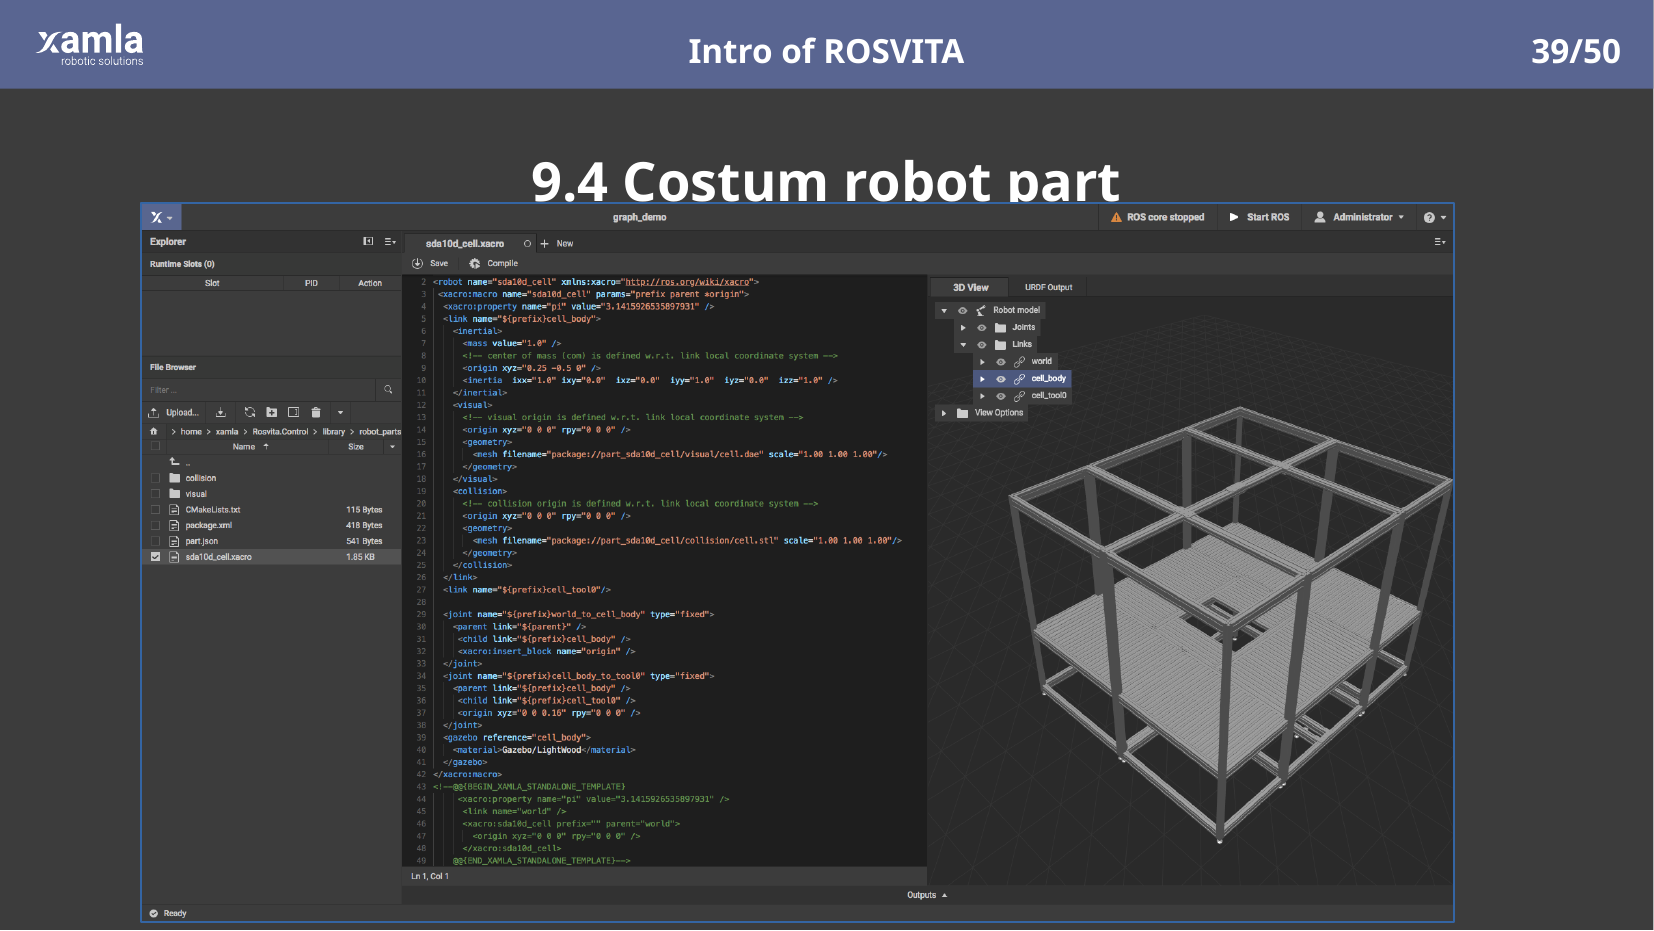

Intro of ROSVITA
39/50
9.4 Costum robot part